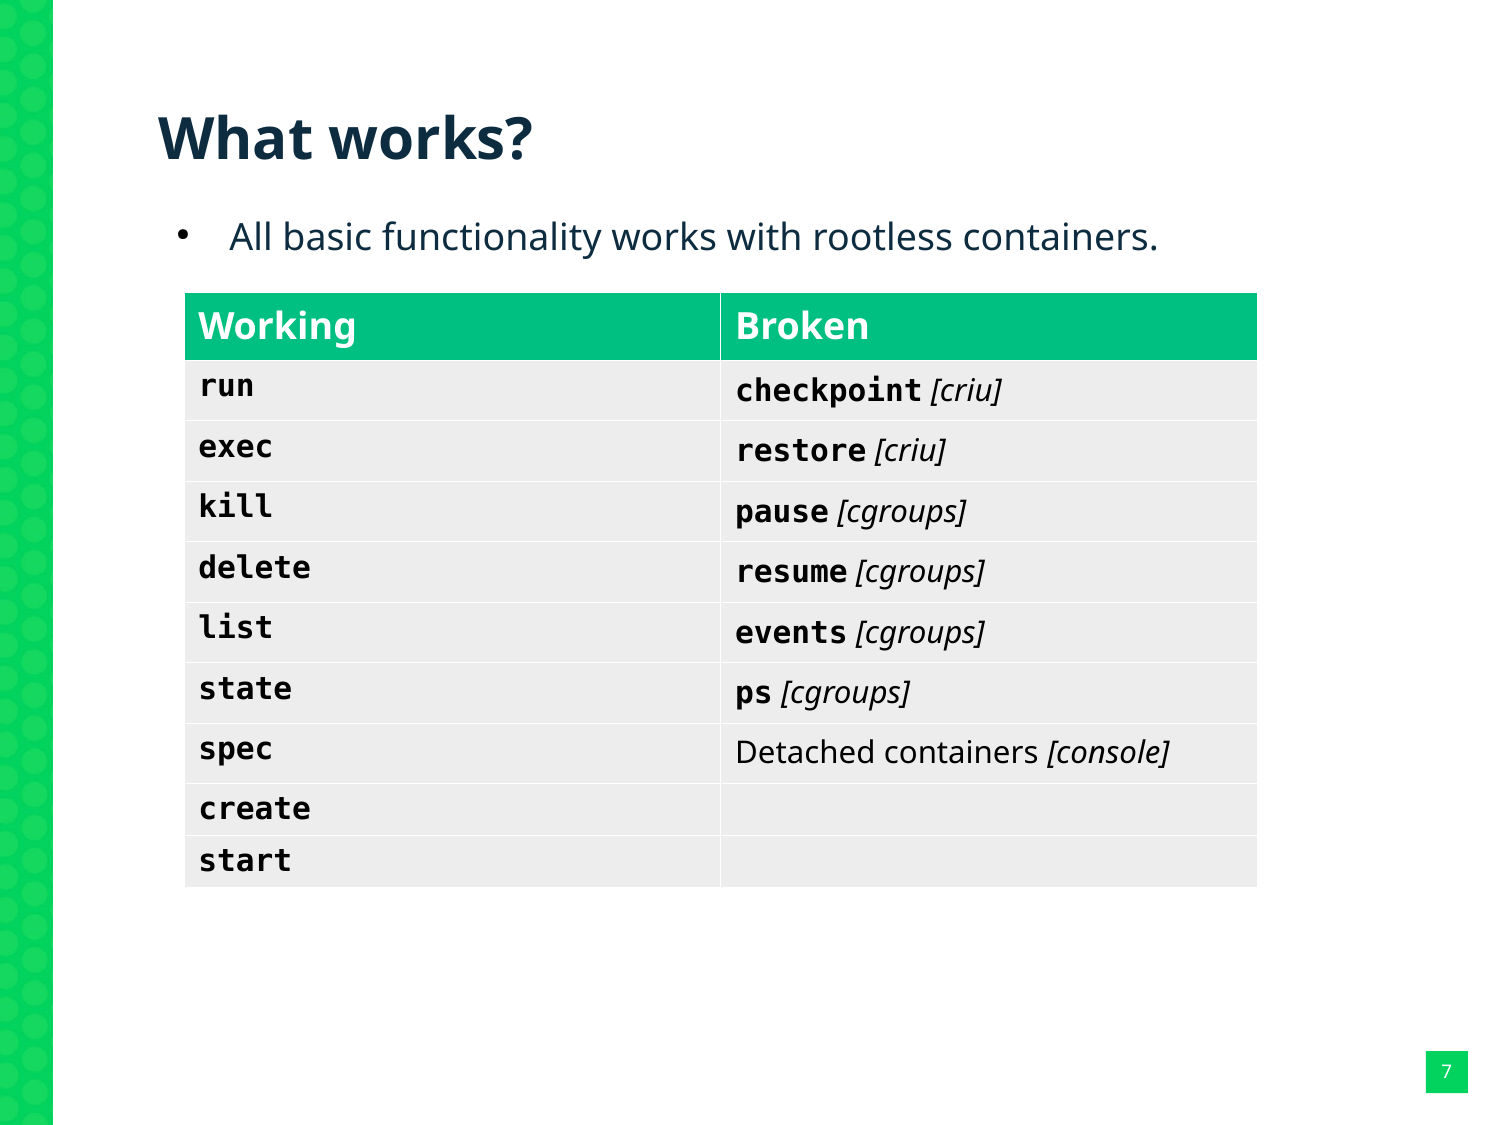

# What works?
All basic functionality works with rootless containers.
| Working | Broken |
| --- | --- |
| run | checkpoint [criu] |
| exec | restore [criu] |
| kill | pause [cgroups] |
| delete | resume [cgroups] |
| list | events [cgroups] |
| state | ps [cgroups] |
| spec | Detached containers [console] |
| create | |
| start | |